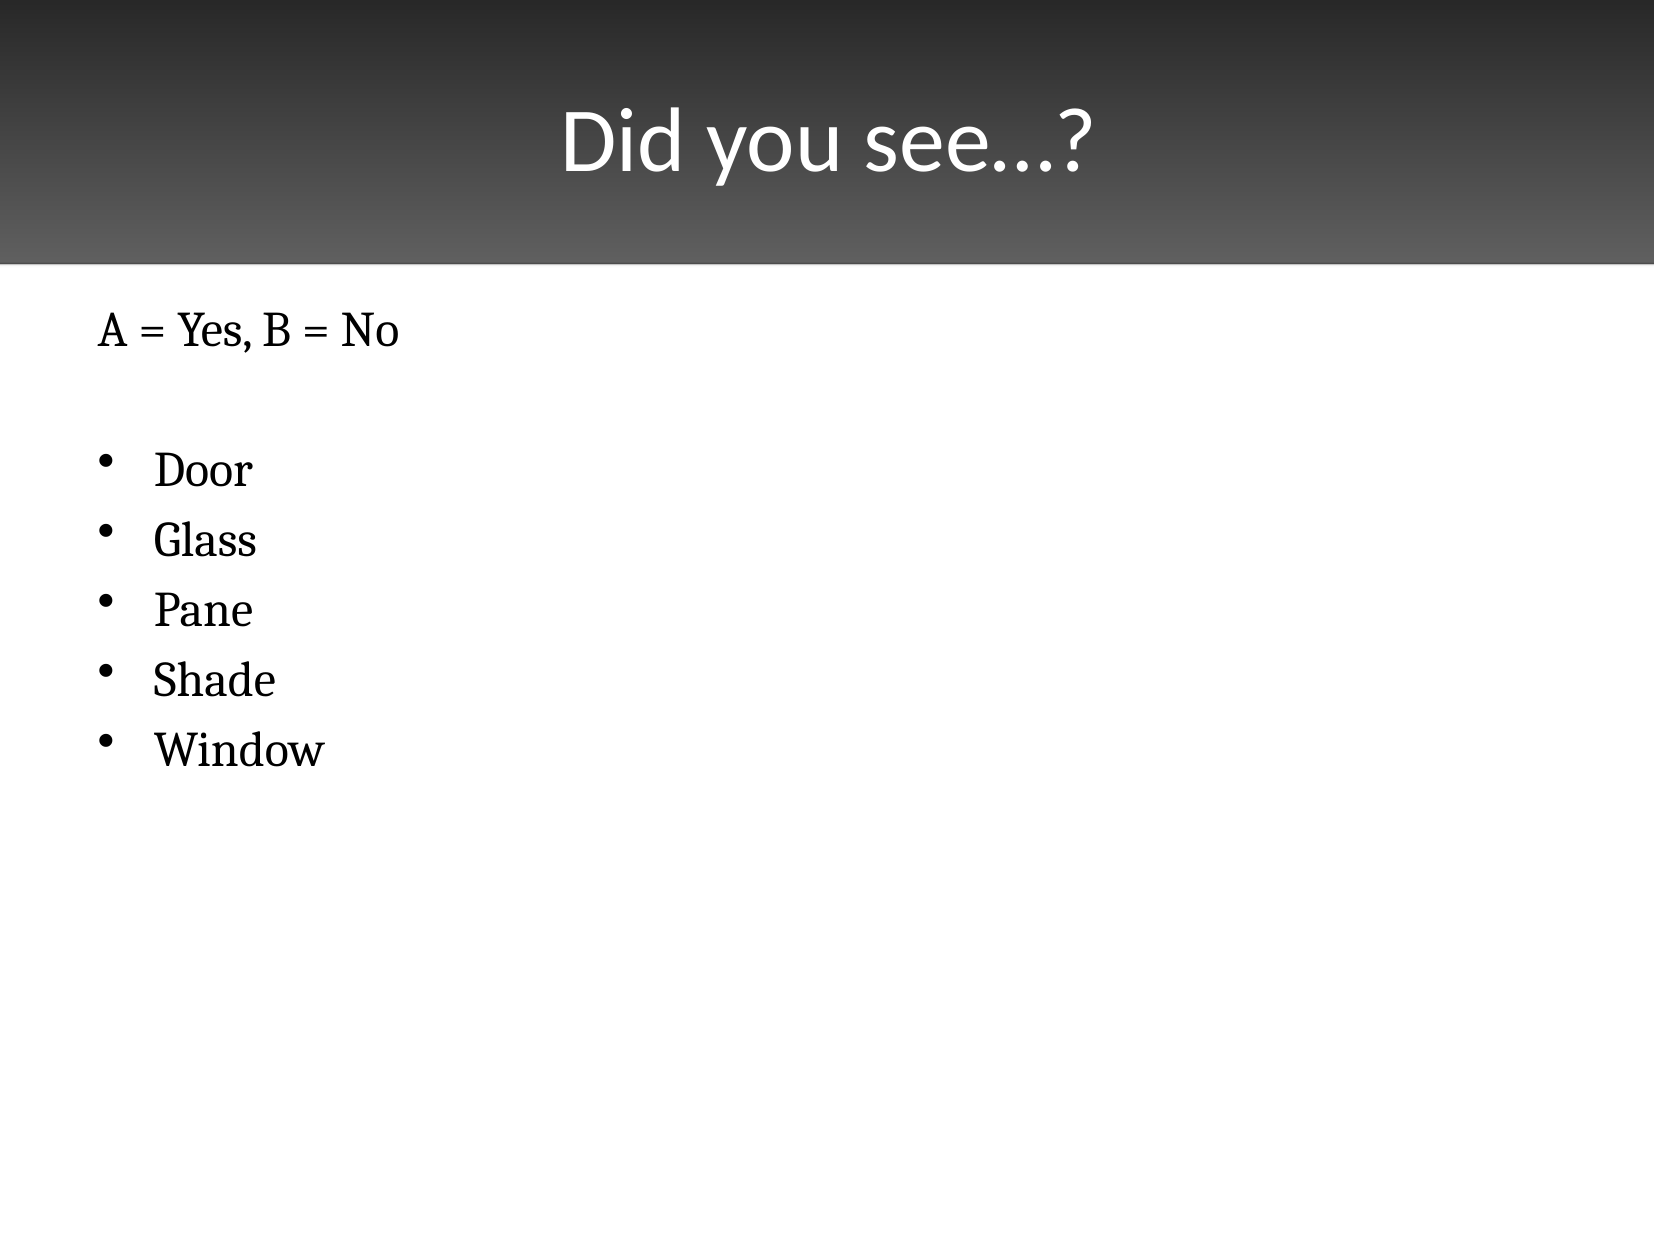

# Did you see…?
A = Yes, B = No
Door
Glass
Pane
Shade
Window